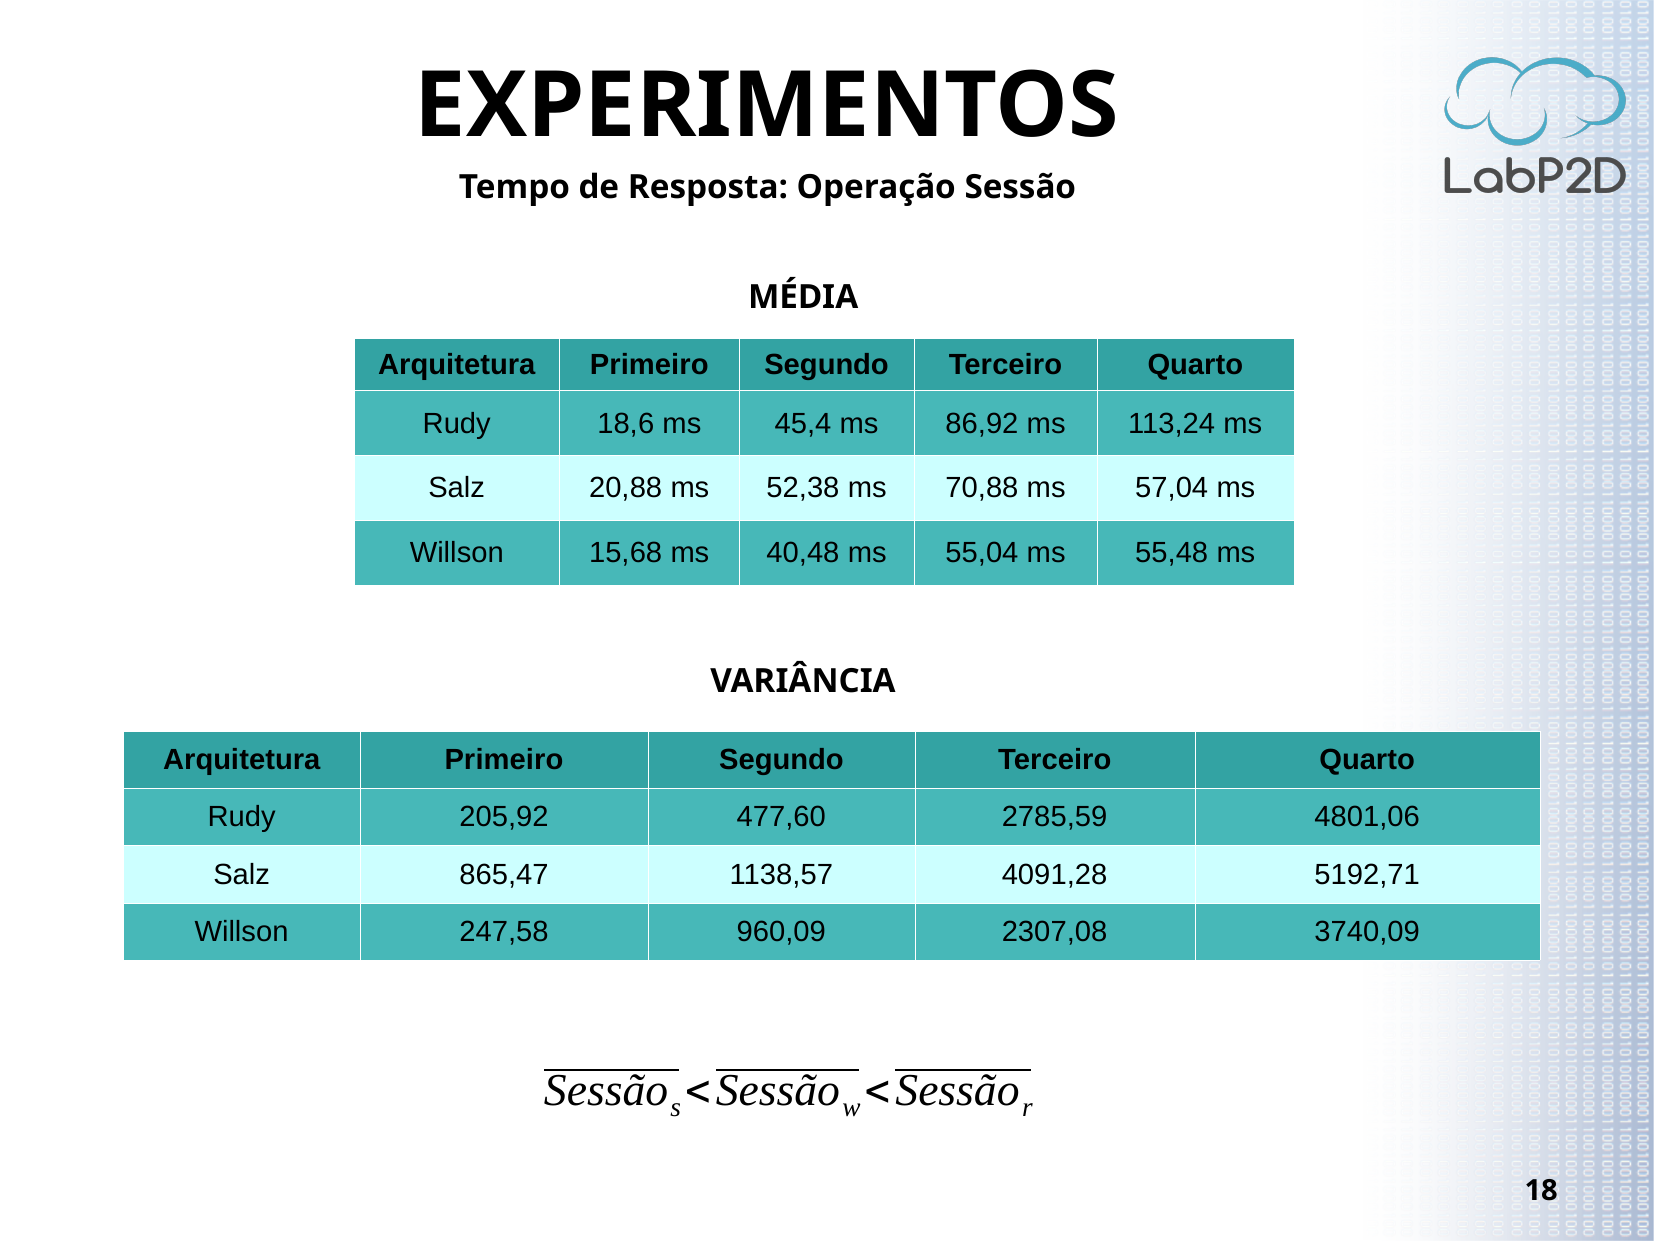

# EXPERIMENTOS Tempo de Resposta: Operação Sessão
MÉDIA
| Arquitetura | Primeiro | Segundo | Terceiro | Quarto |
| --- | --- | --- | --- | --- |
| Rudy | 18,6 ms | 45,4 ms | 86,92 ms | 113,24 ms |
| Salz | 20,88 ms | 52,38 ms | 70,88 ms | 57,04 ms |
| Willson | 15,68 ms | 40,48 ms | 55,04 ms | 55,48 ms |
VARIÂNCIA
| Arquitetura | Primeiro | Segundo | Terceiro | Quarto |
| --- | --- | --- | --- | --- |
| Rudy | 205,92 | 477,60 | 2785,59 | 4801,06 |
| Salz | 865,47 | 1138,57 | 4091,28 | 5192,71 |
| Willson | 247,58 | 960,09 | 2307,08 | 3740,09 |
18